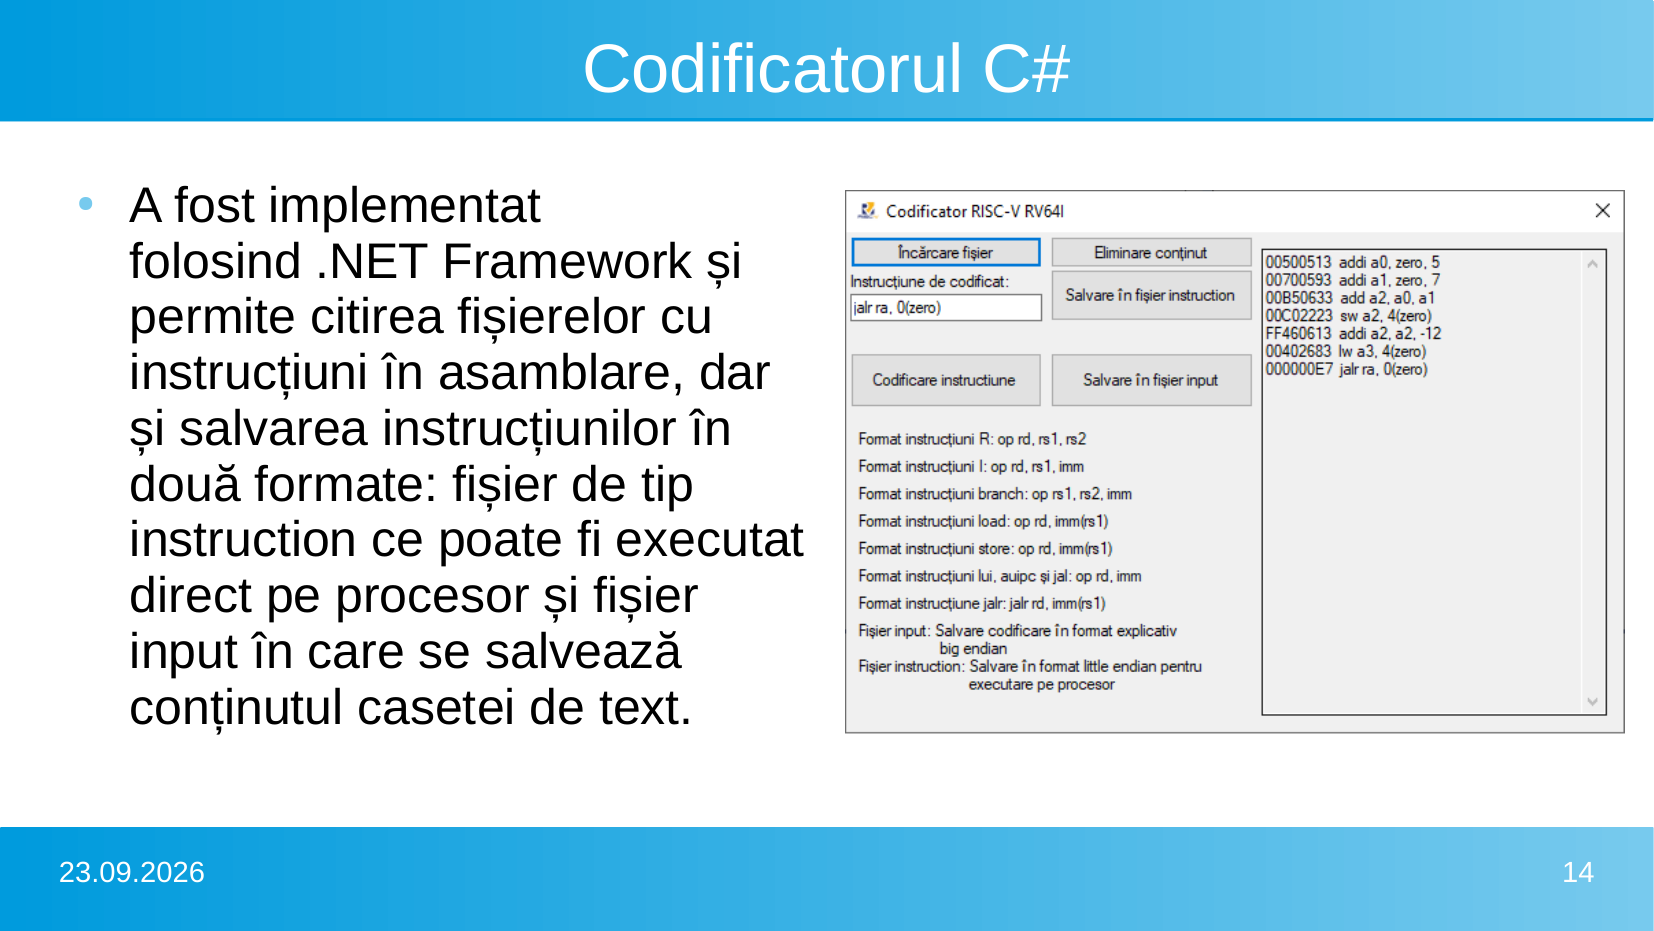

# Codificatorul C#
A fost implementat folosind .NET Framework și permite citirea fișierelor cu instrucțiuni în asamblare, dar și salvarea instrucțiunilor în două formate: fișier de tip instruction ce poate fi executat direct pe procesor și fișier input în care se salvează conținutul casetei de text.
14